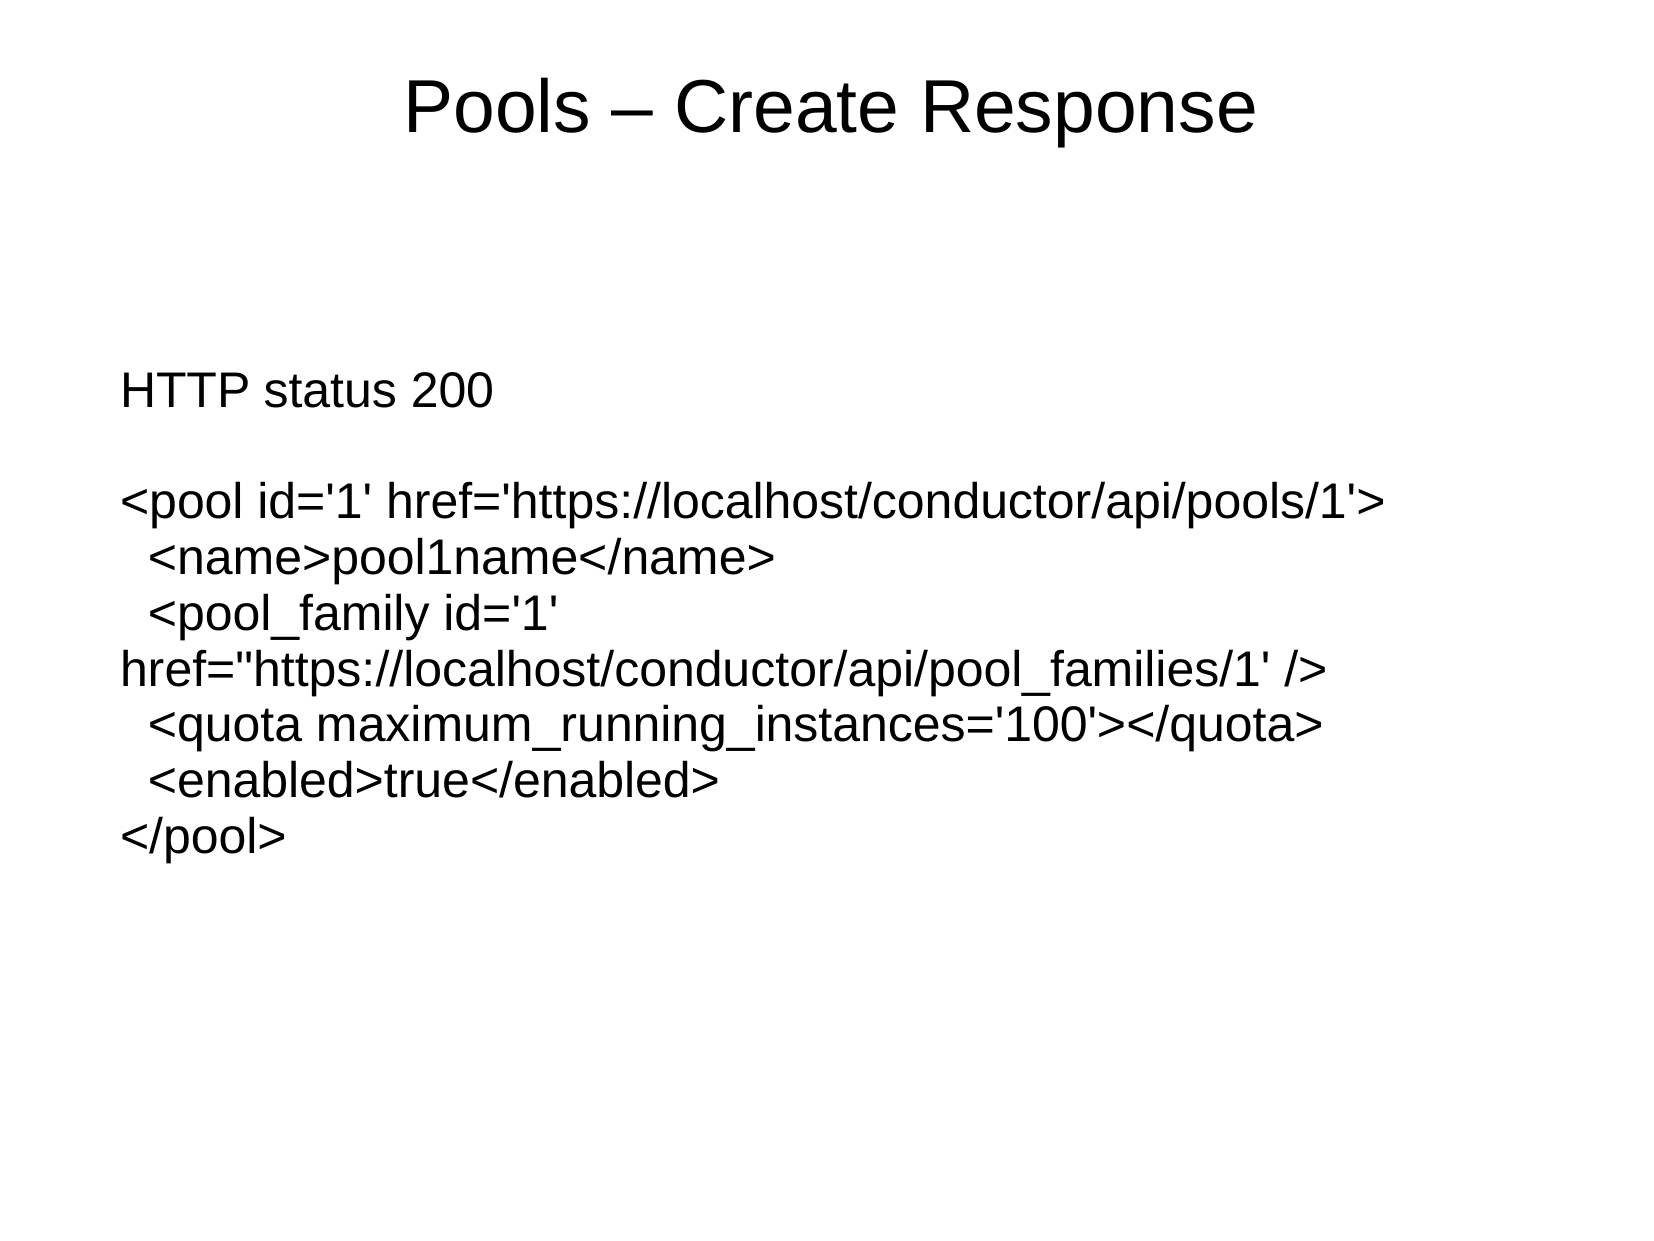

# Pools – Create Response
HTTP status 200
<pool id='1' href='https://localhost/conductor/api/pools/1'>
 <name>pool1name</name>
 <pool_family id='1' href="https://localhost/conductor/api/pool_families/1' />
 <quota maximum_running_instances='100'></quota>
 <enabled>true</enabled>
</pool>